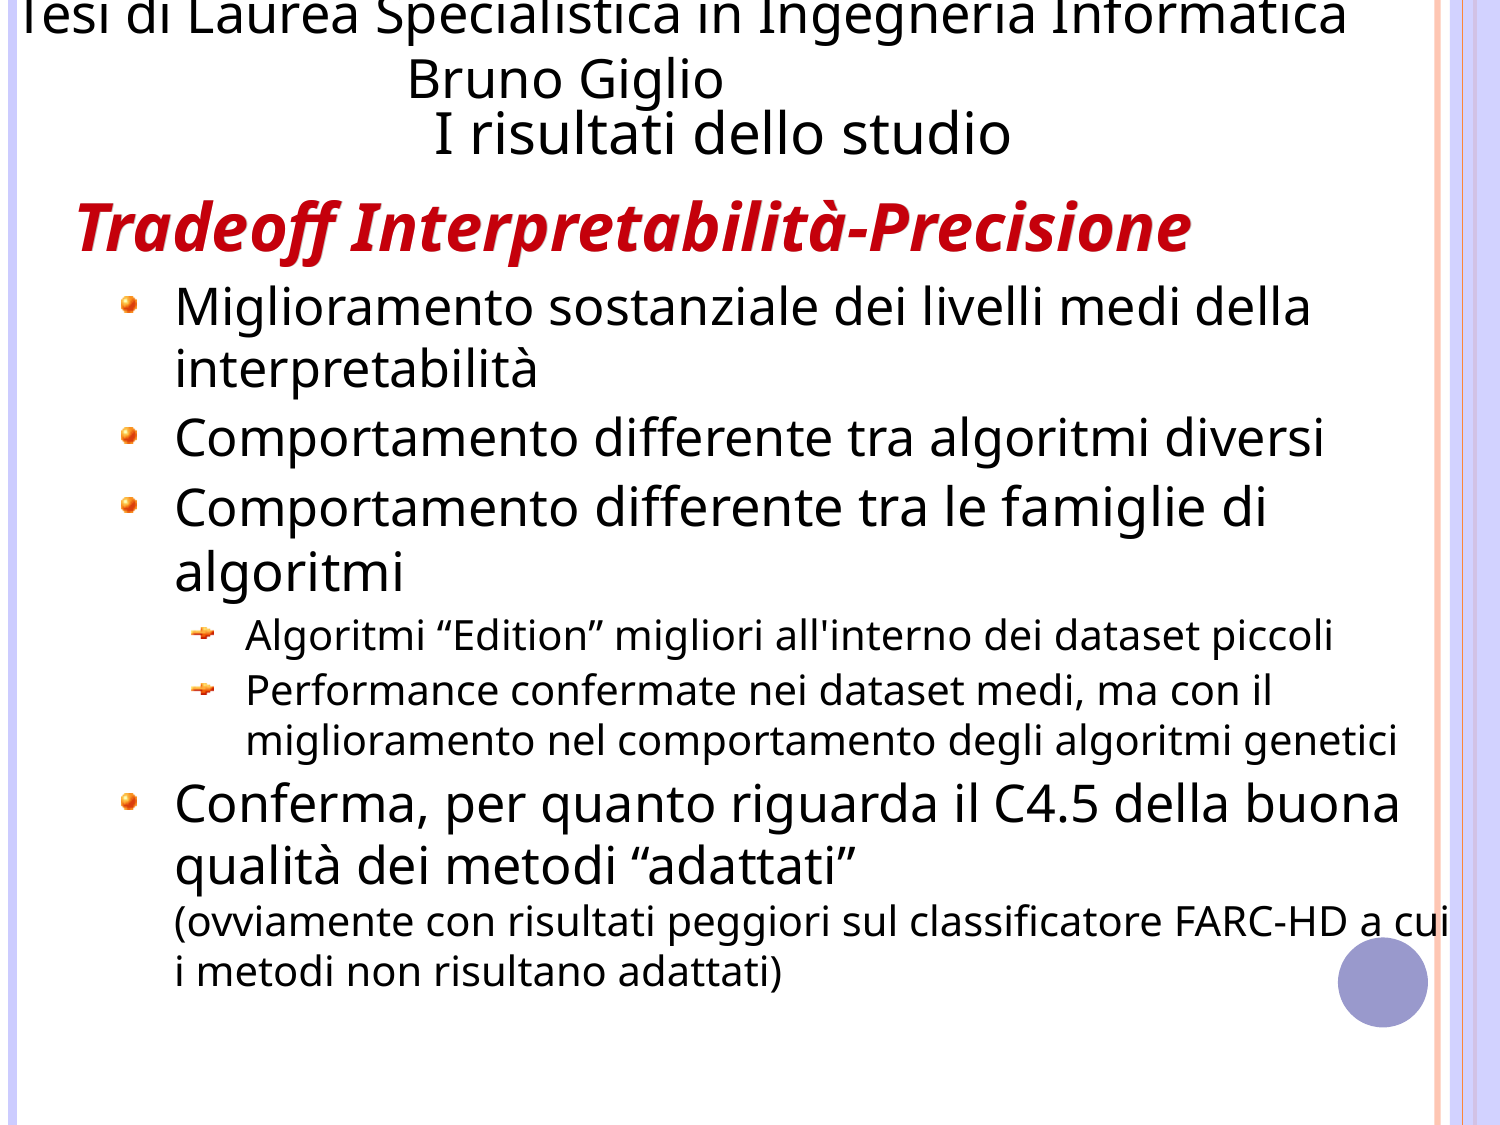

# Tesi di Laurea Specialistica in Ingegneria Informatica Bruno Giglio
I risultati dello studio
Tradeoff Interpretabilità-Precisione
Miglioramento sostanziale dei livelli medi della interpretabilità
Comportamento differente tra algoritmi diversi
Comportamento differente tra le famiglie di algoritmi
Algoritmi “Edition” migliori all'interno dei dataset piccoli
Performance confermate nei dataset medi, ma con il miglioramento nel comportamento degli algoritmi genetici
Conferma, per quanto riguarda il C4.5 della buona qualità dei metodi “adattati”
(ovviamente con risultati peggiori sul classificatore FARC-HD a cui i metodi non risultano adattati)